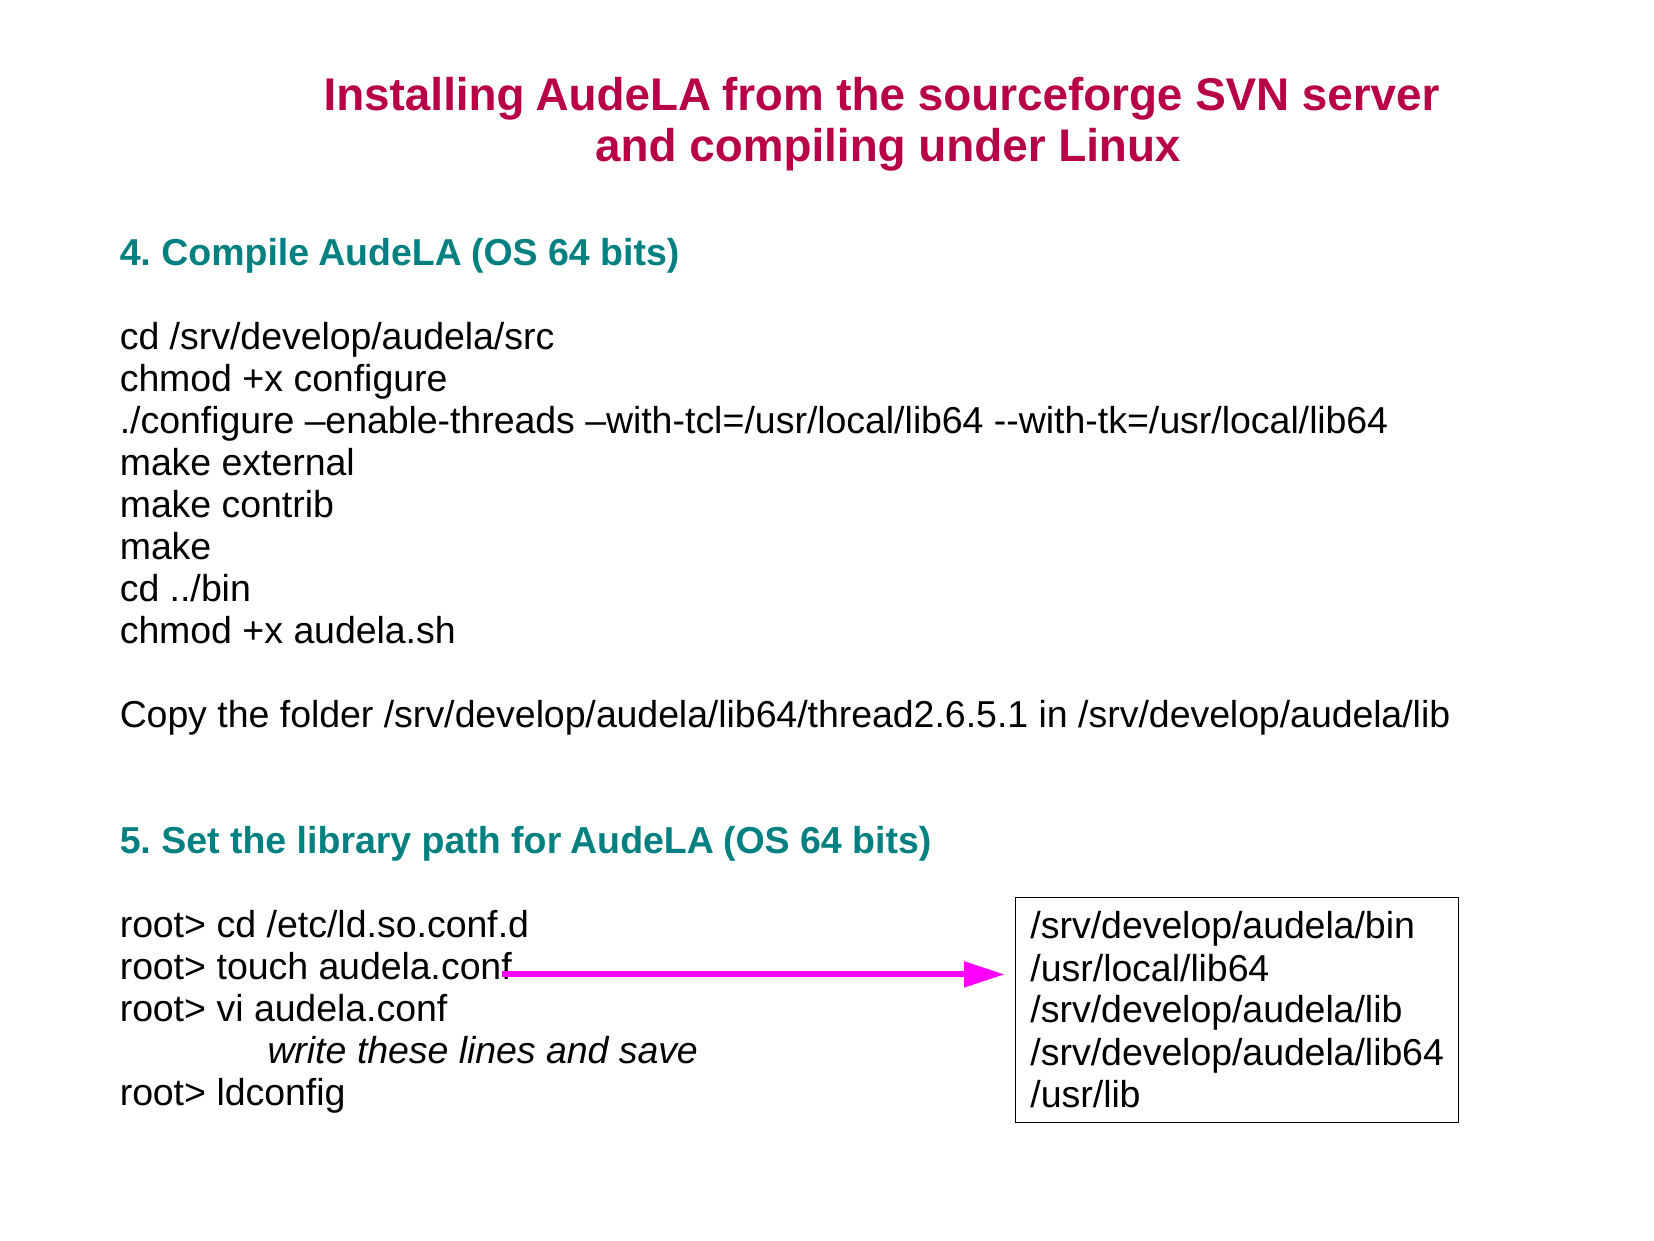

Installing AudeLA from the sourceforge SVN server
and compiling under Linux
4. Compile AudeLA (OS 64 bits)
cd /srv/develop/audela/src
chmod +x configure
./configure –enable-threads –with-tcl=/usr/local/lib64 --with-tk=/usr/local/lib64
make external
make contrib
make
cd ../bin
chmod +x audela.sh
Copy the folder /srv/develop/audela/lib64/thread2.6.5.1 in /srv/develop/audela/lib
5. Set the library path for AudeLA (OS 64 bits)
root> cd /etc/ld.so.conf.d
root> touch audela.conf
root> vi audela.conf
		write these lines and save
root> ldconfig
/srv/develop/audela/bin
/usr/local/lib64
/srv/develop/audela/lib
/srv/develop/audela/lib64
/usr/lib